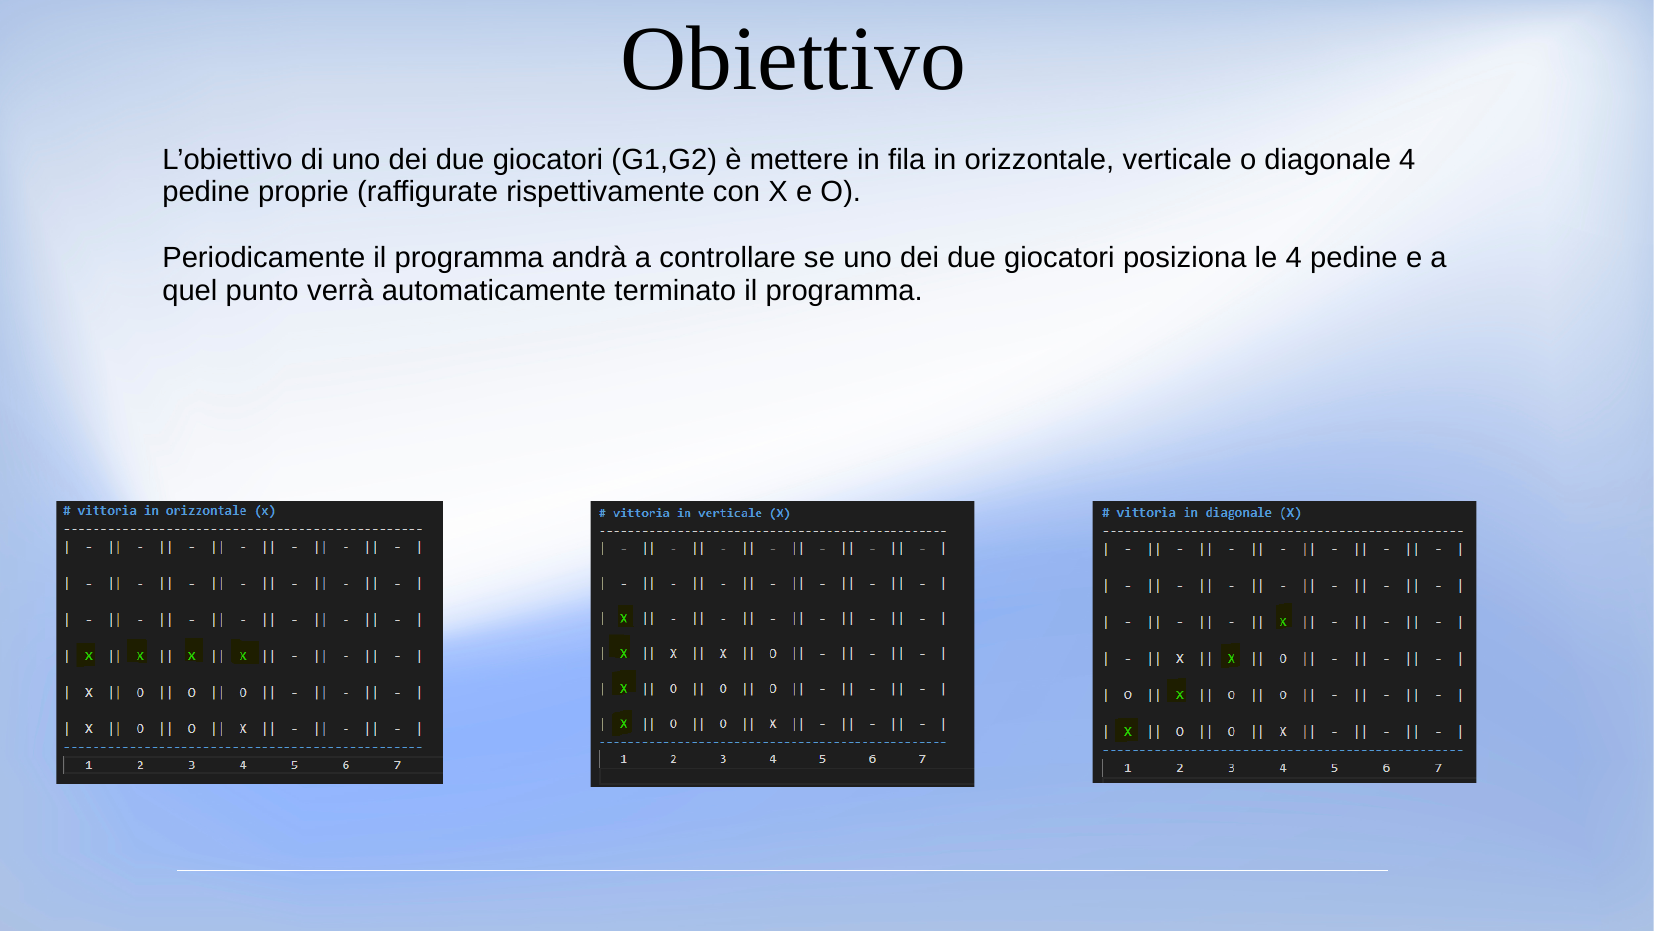

Obiettivo
L’obiettivo di uno dei due giocatori (G1,G2) è mettere in fila in orizzontale, verticale o diagonale 4 pedine proprie (raffigurate rispettivamente con X e O).
Periodicamente il programma andrà a controllare se uno dei due giocatori posiziona le 4 pedine e a quel punto verrà automaticamente terminato il programma.